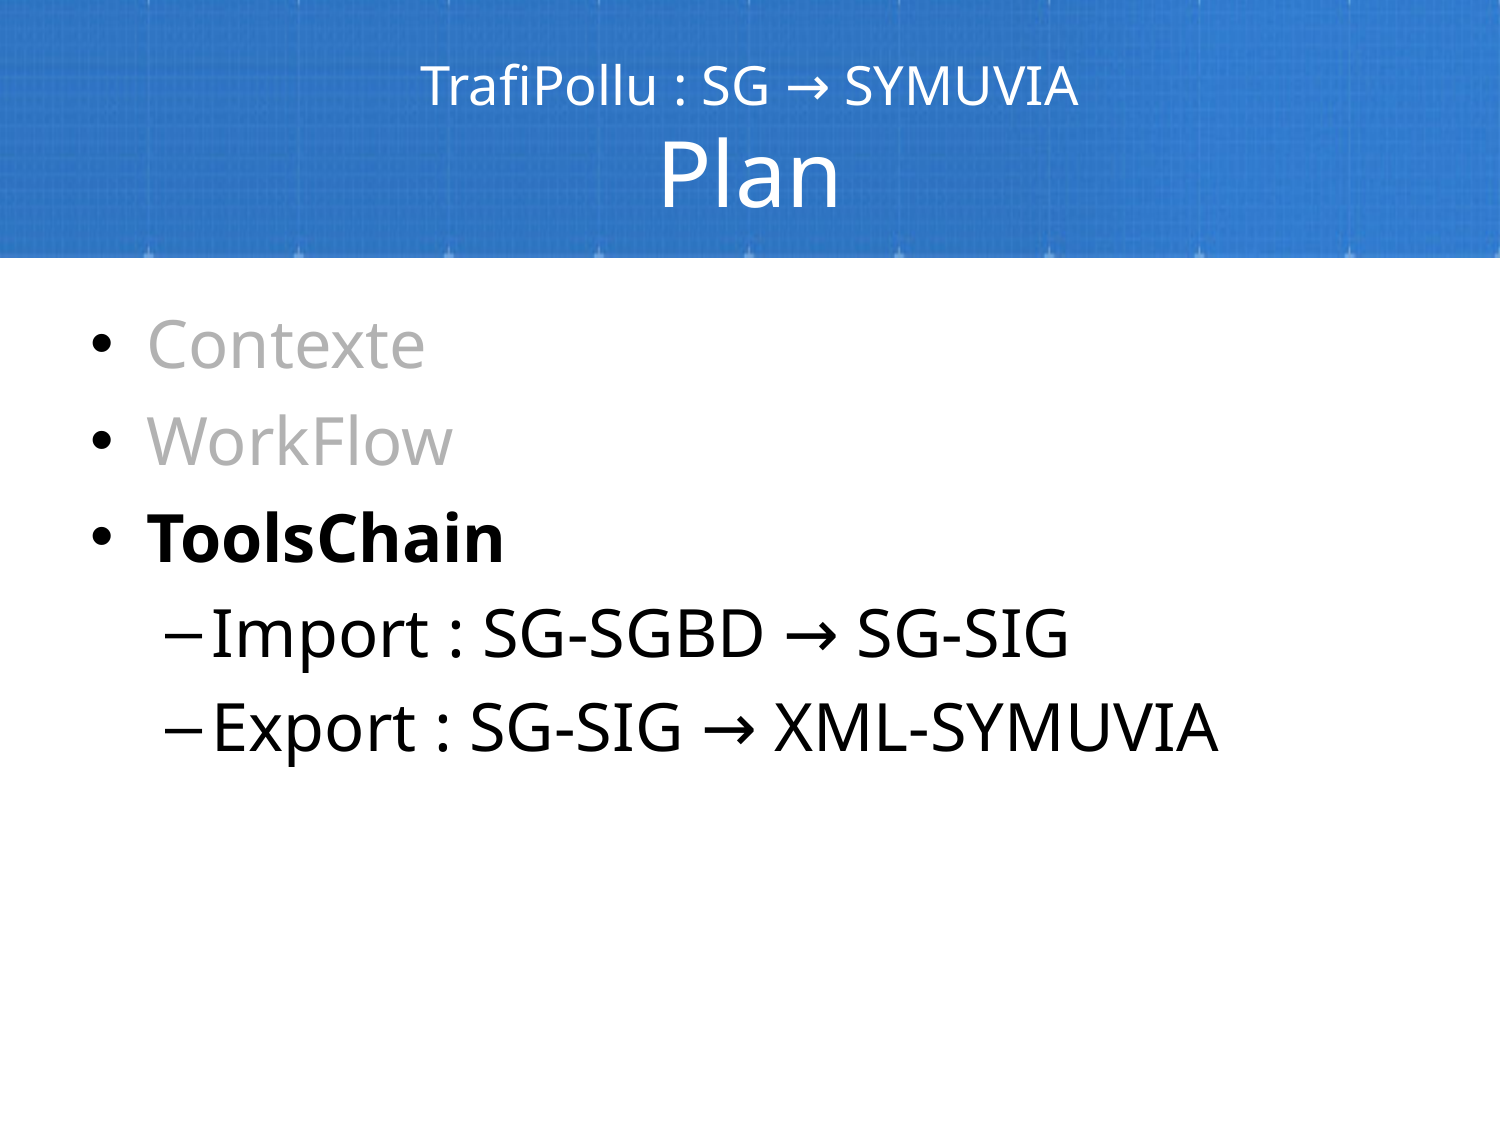

# TrafiPollu : SG → SYMUVIA Plan
Contexte
WorkFlow
ToolsChain
Import : SG-SGBD → SG-SIG
Export : SG-SIG → XML-SYMUVIA